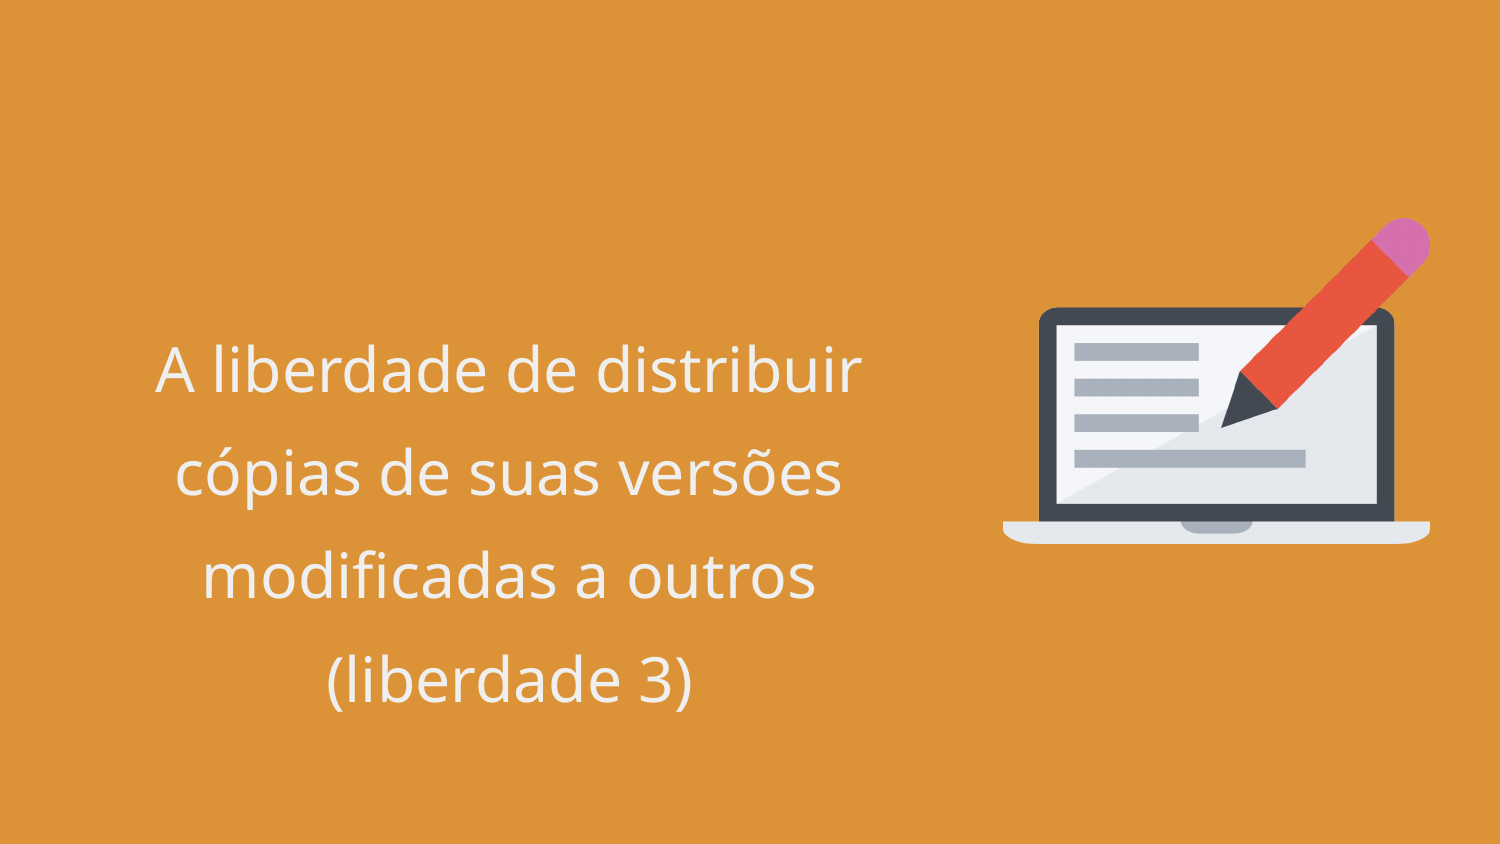

A liberdade de distribuir cópias de suas versões modificadas a outros (liberdade 3)